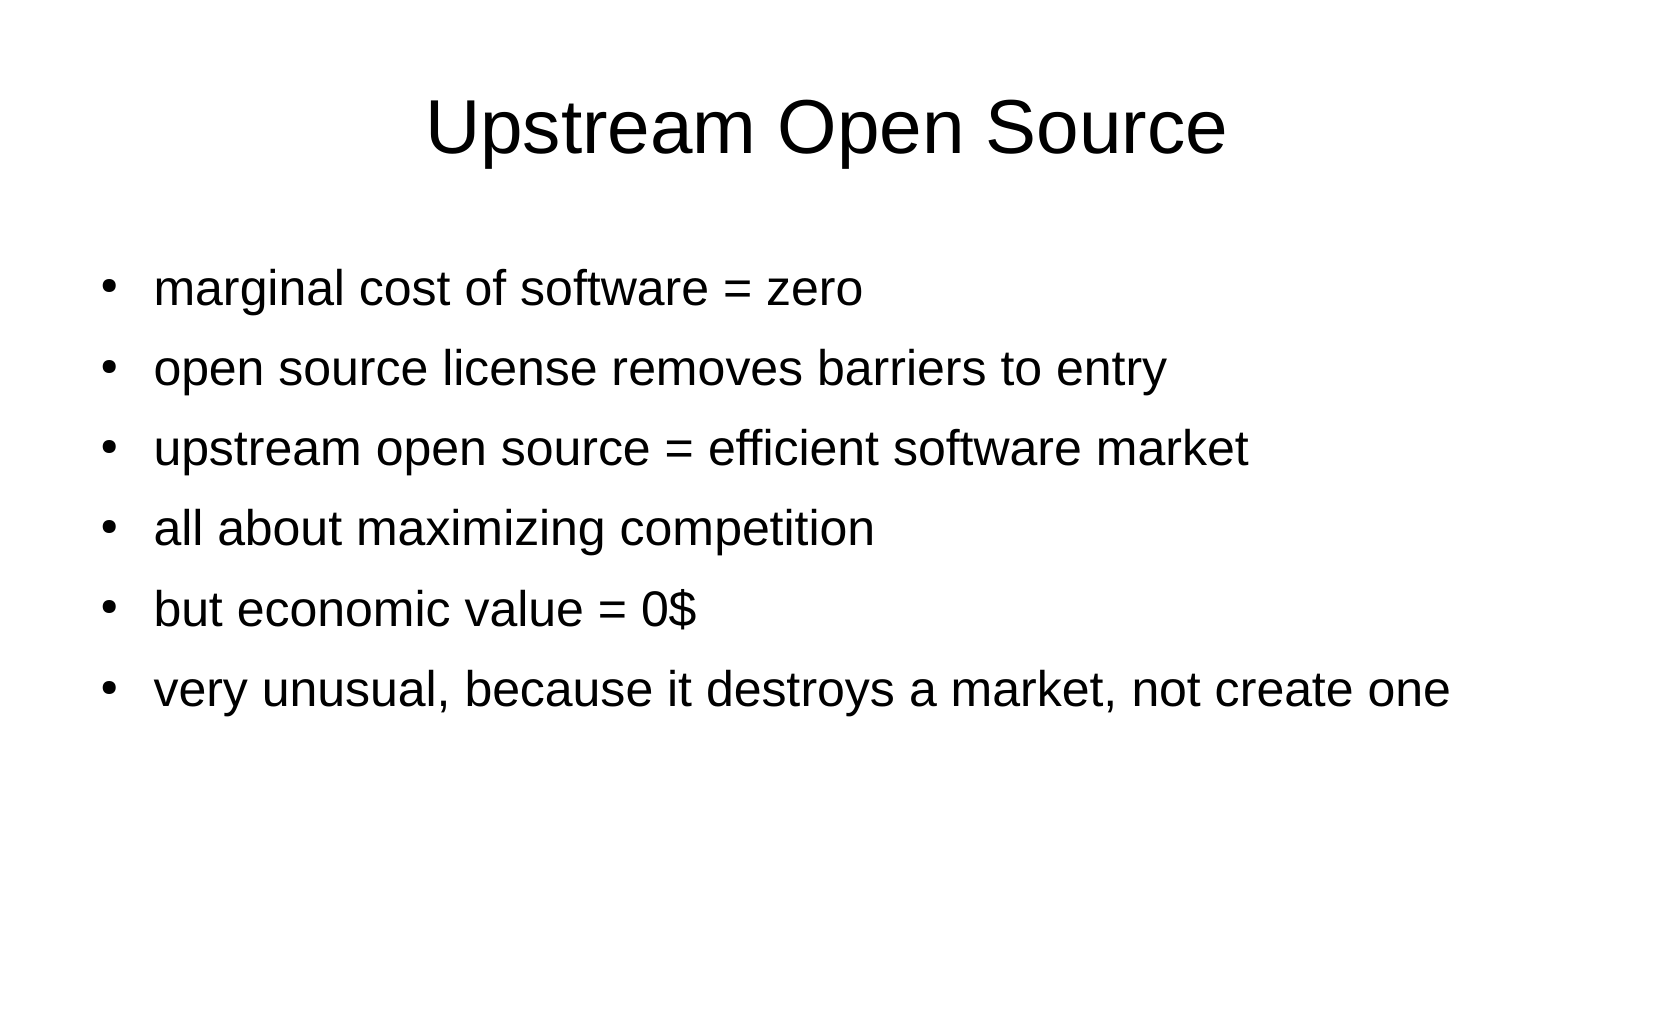

# Upstream Open Source
marginal cost of software = zero
open source license removes barriers to entry
upstream open source = efficient software market
all about maximizing competition
but economic value = 0$
very unusual, because it destroys a market, not create one